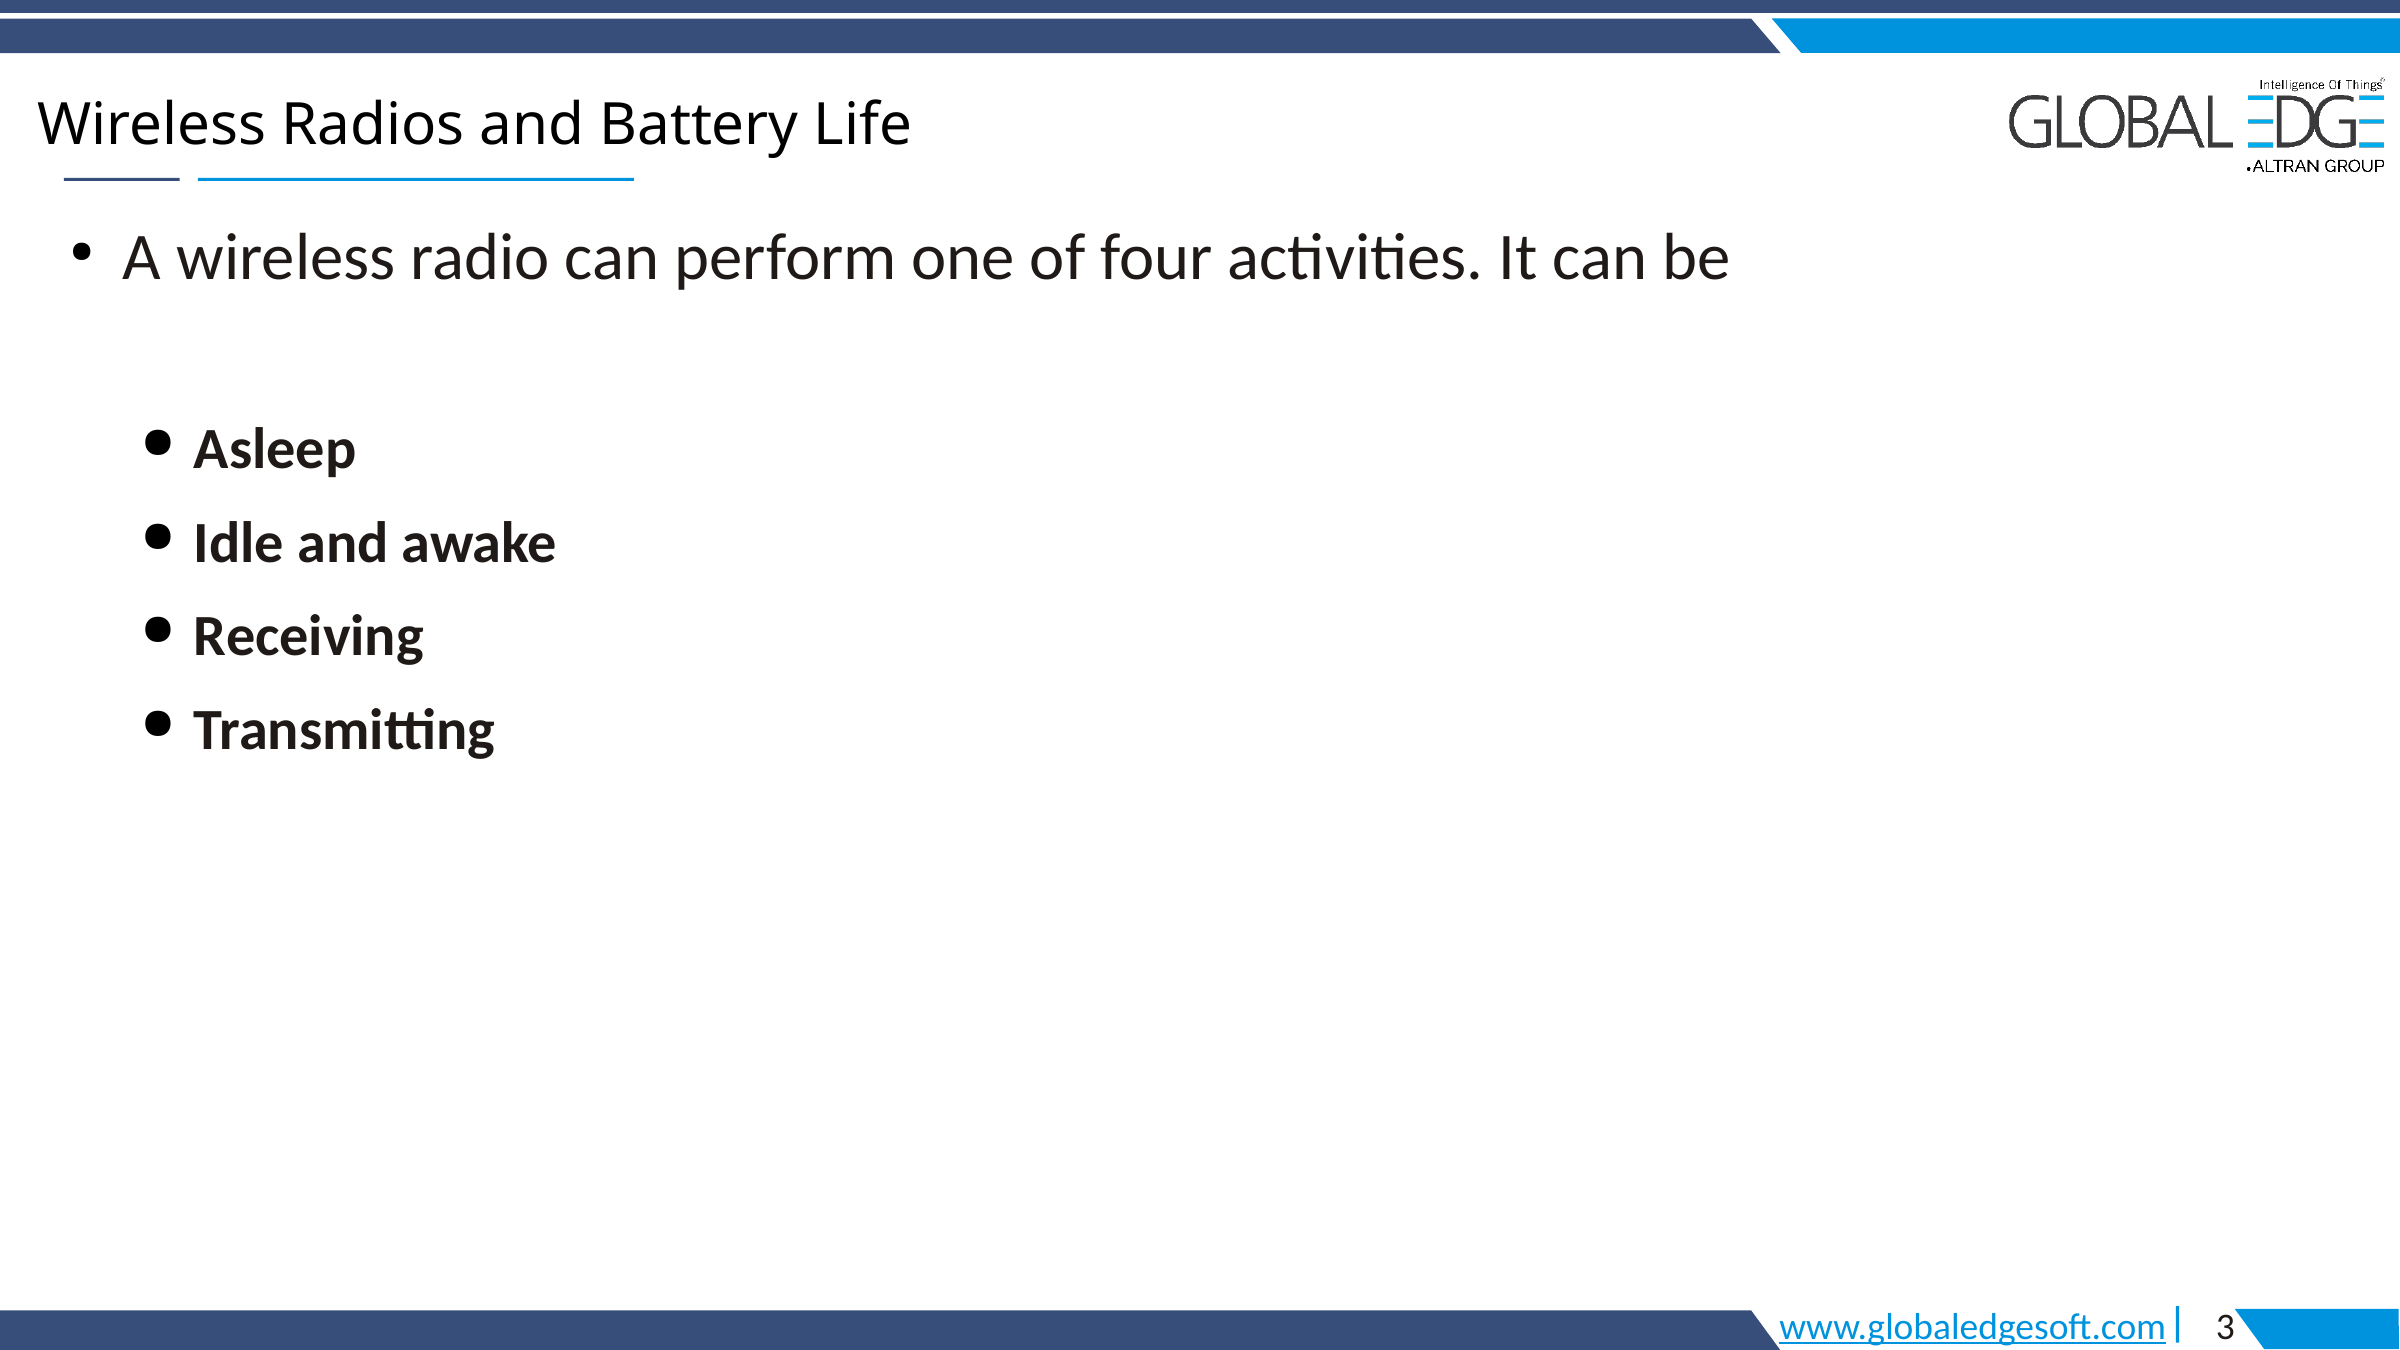

# Wireless Radios and Battery Life
A wireless radio can perform one of four activities. It can be
Asleep
Idle and awake
Receiving
Transmitting